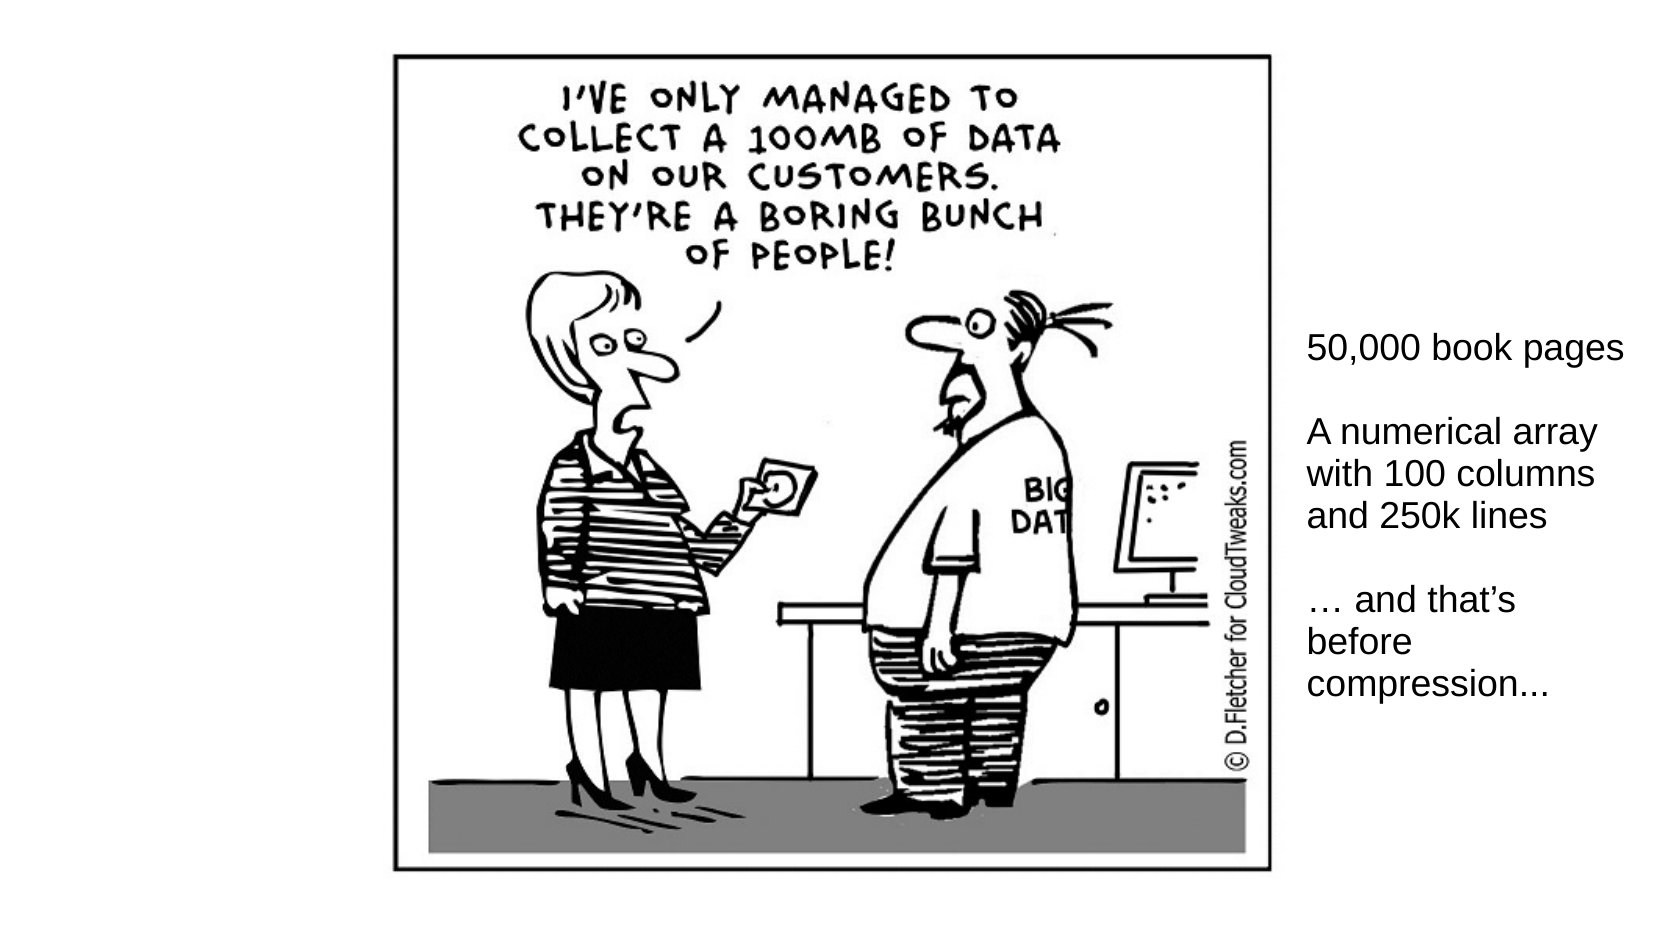

50,000 book pages
A numerical array with 100 columns and 250k lines
… and that’s before compression...